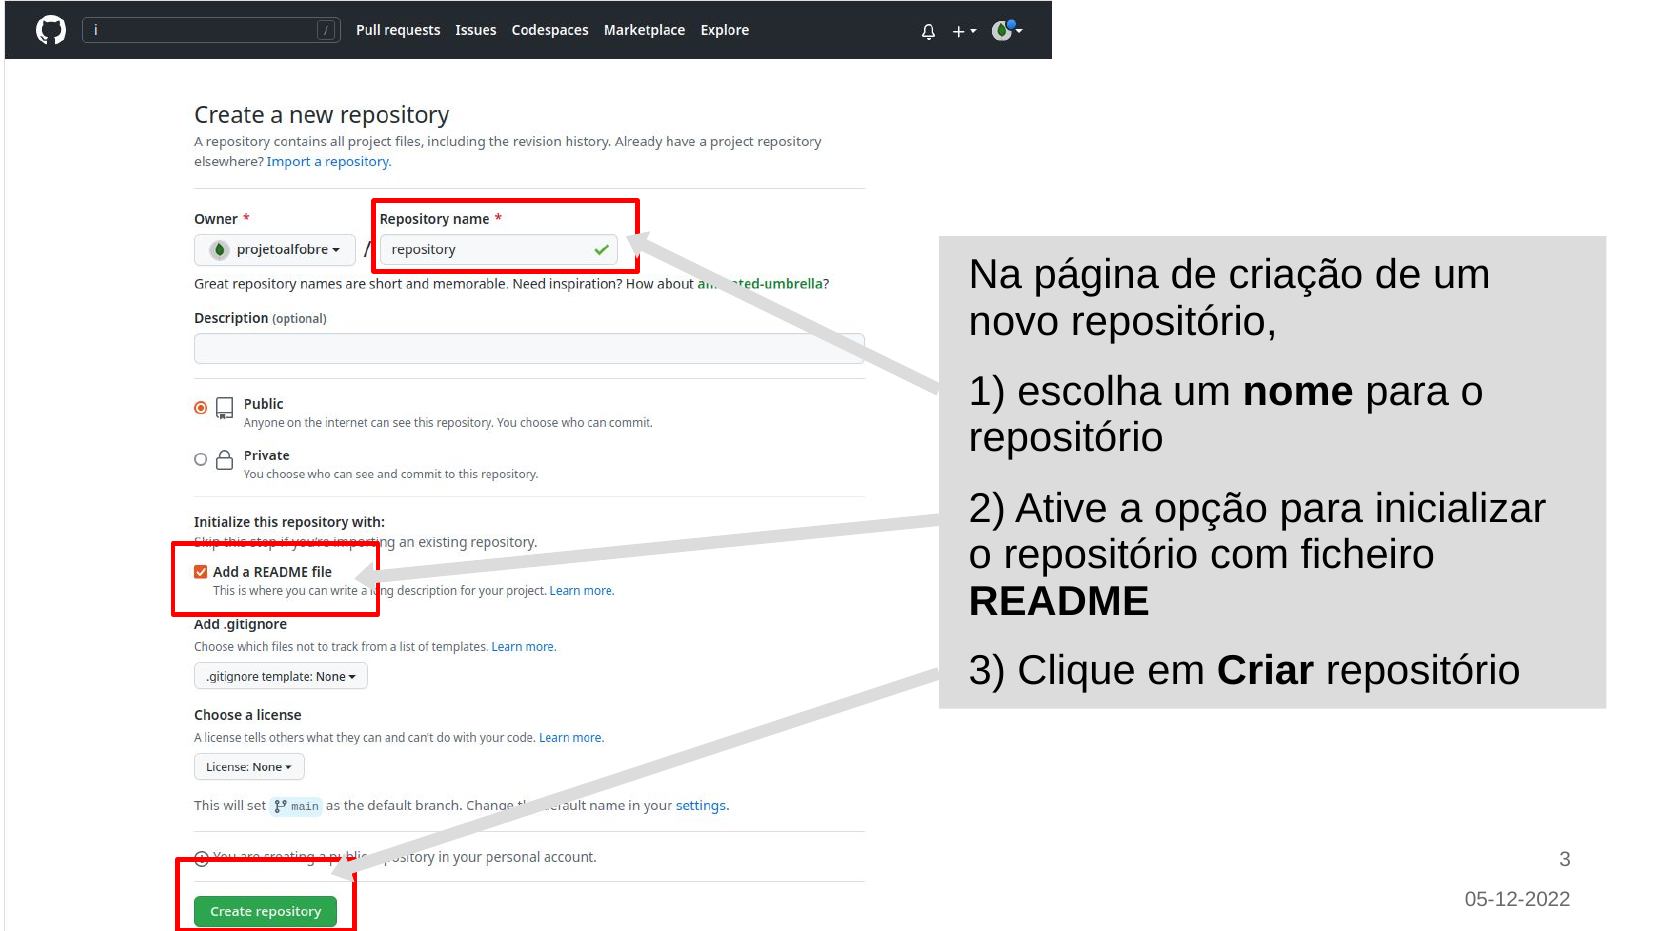

# Na página de criação de um novo repositório,
1) escolha um nome para o repositório
2) Ative a opção para inicializar o repositório com ficheiro README
3) Clique em Criar repositório
@ Celorico da Beira | Nelson Gonçalves
3
05-12-2022